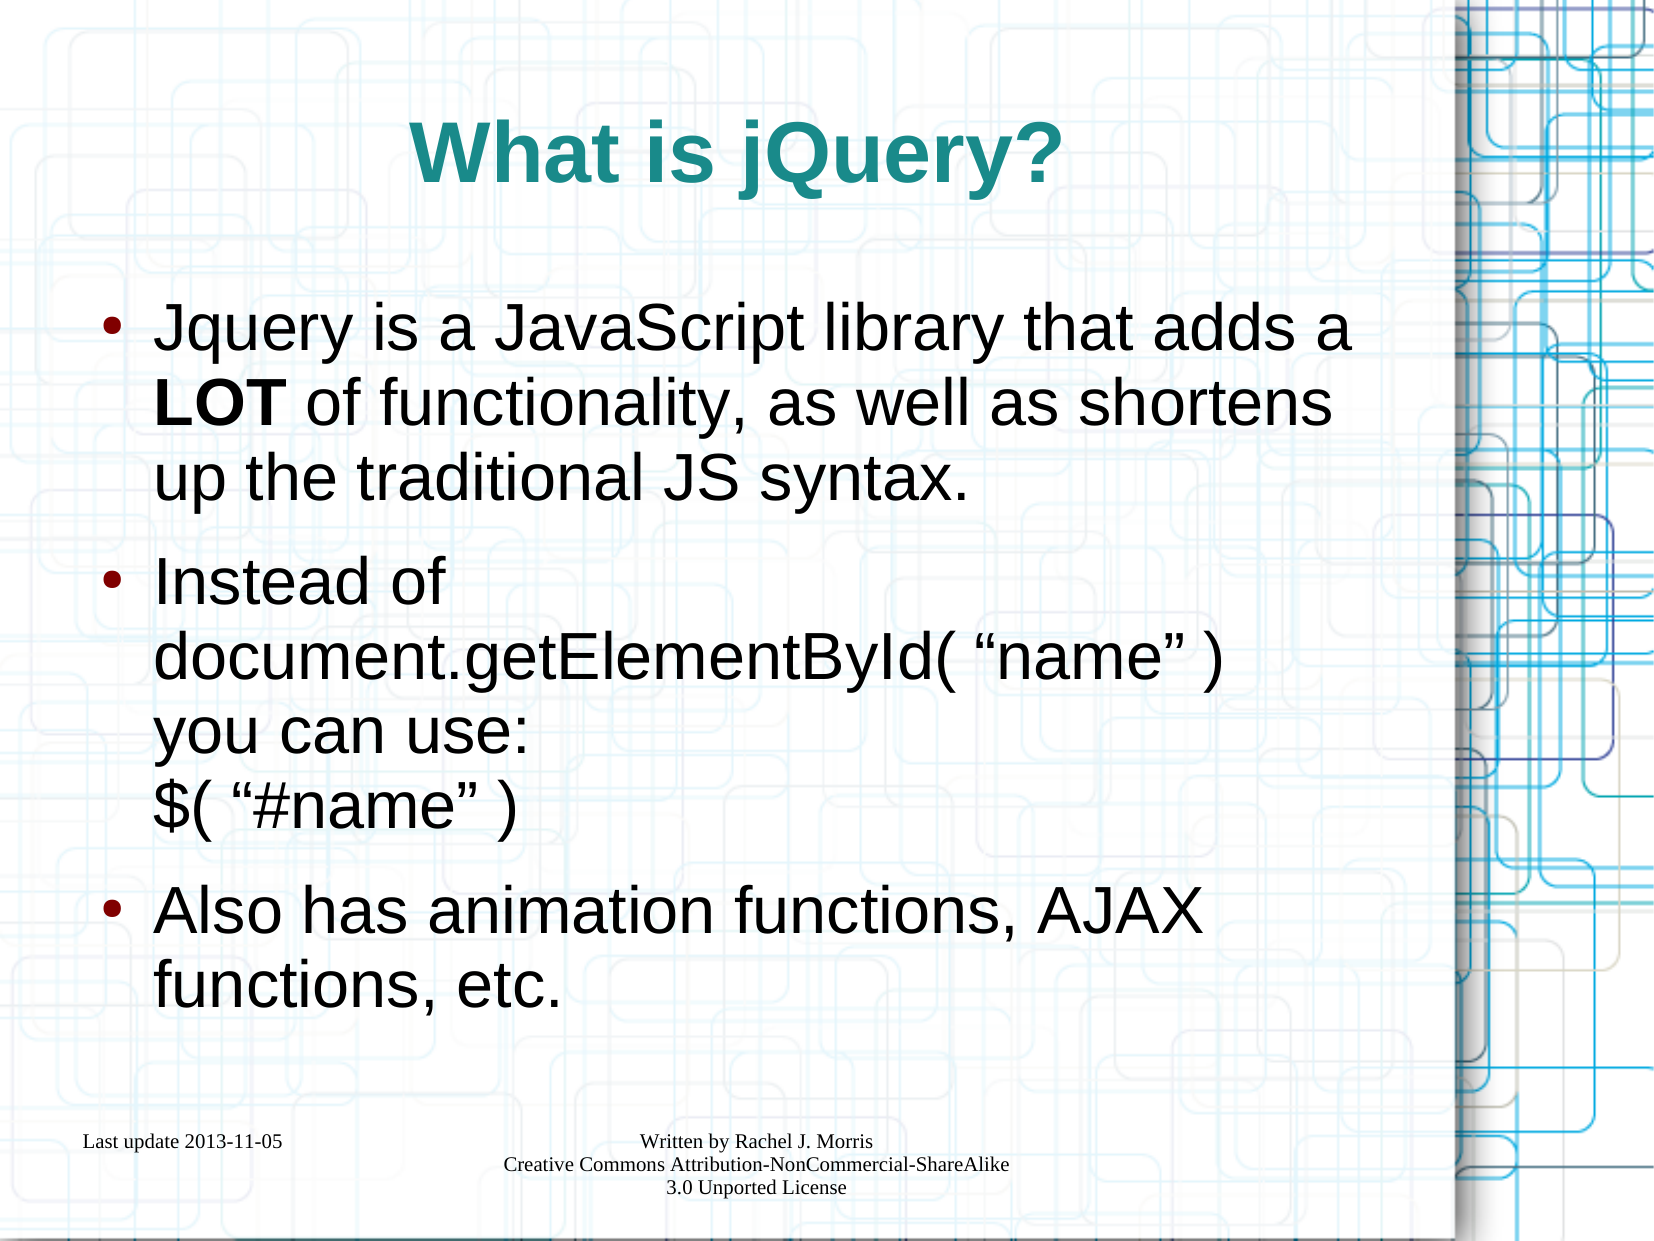

# What is jQuery?
Jquery is a JavaScript library that adds a LOT of functionality, as well as shortens up the traditional JS syntax.
Instead of
document.getElementById( “name” )
you can use:
$( “#name” )
Also has animation functions, AJAX functions, etc.